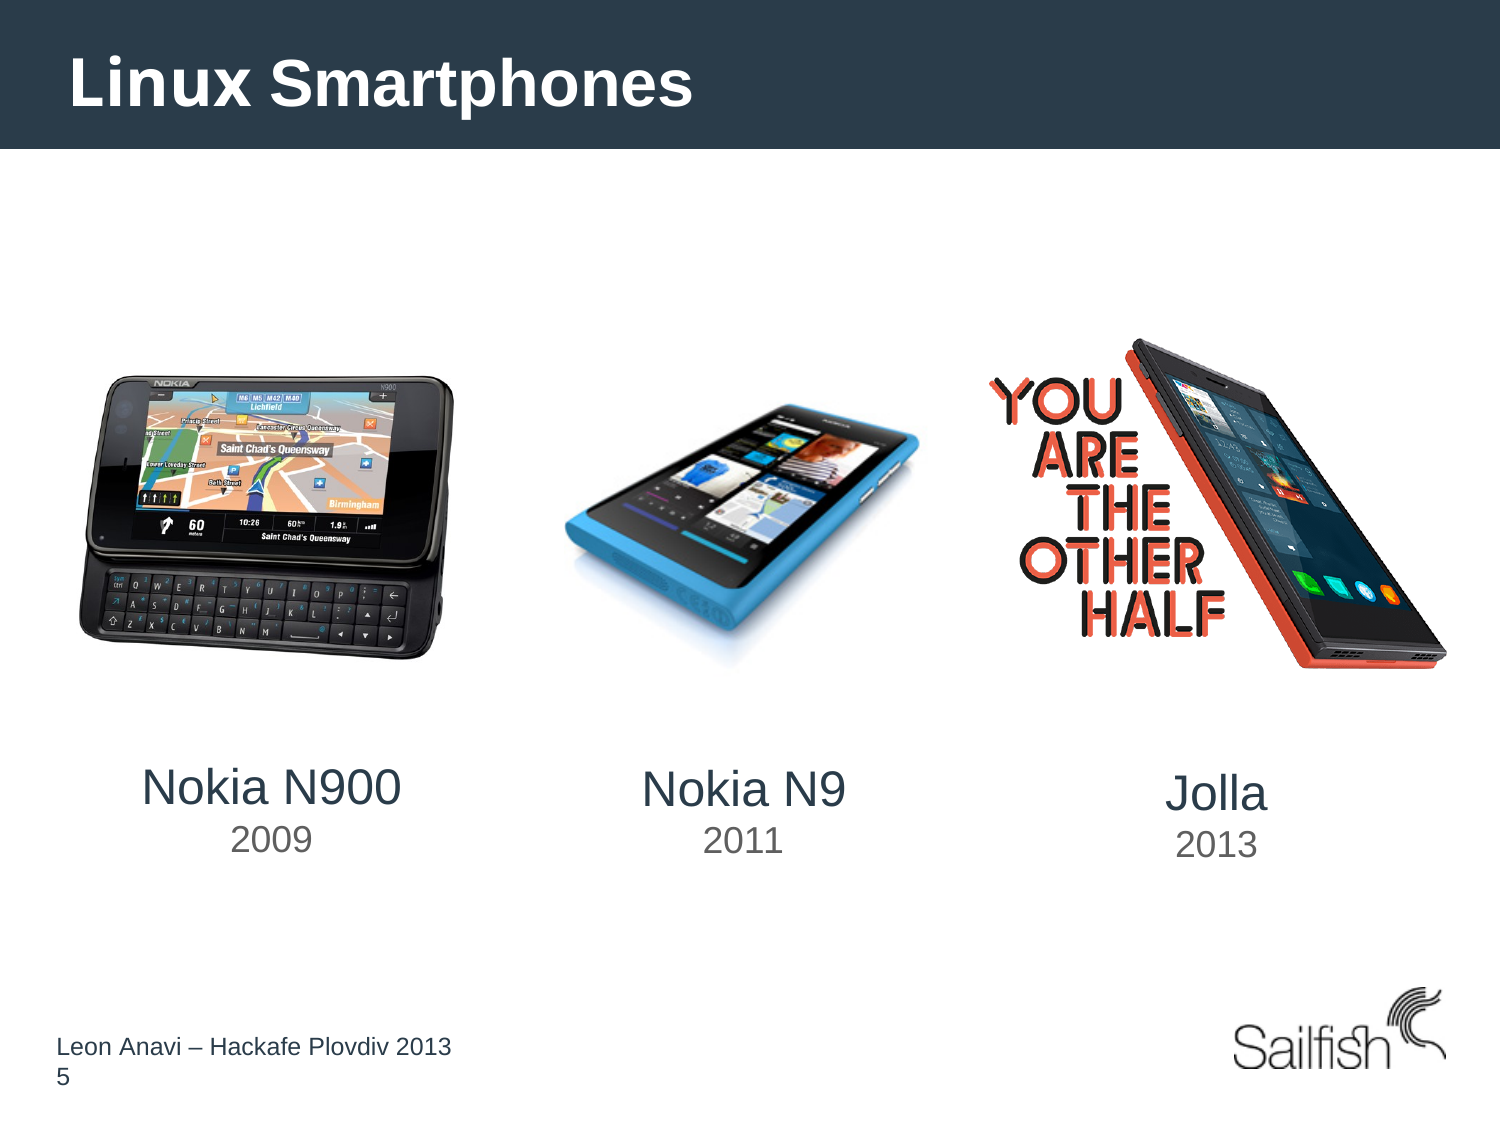

Linux Smartphones
Nokia N9
2011
Jolla
2013
Nokia N900
2009